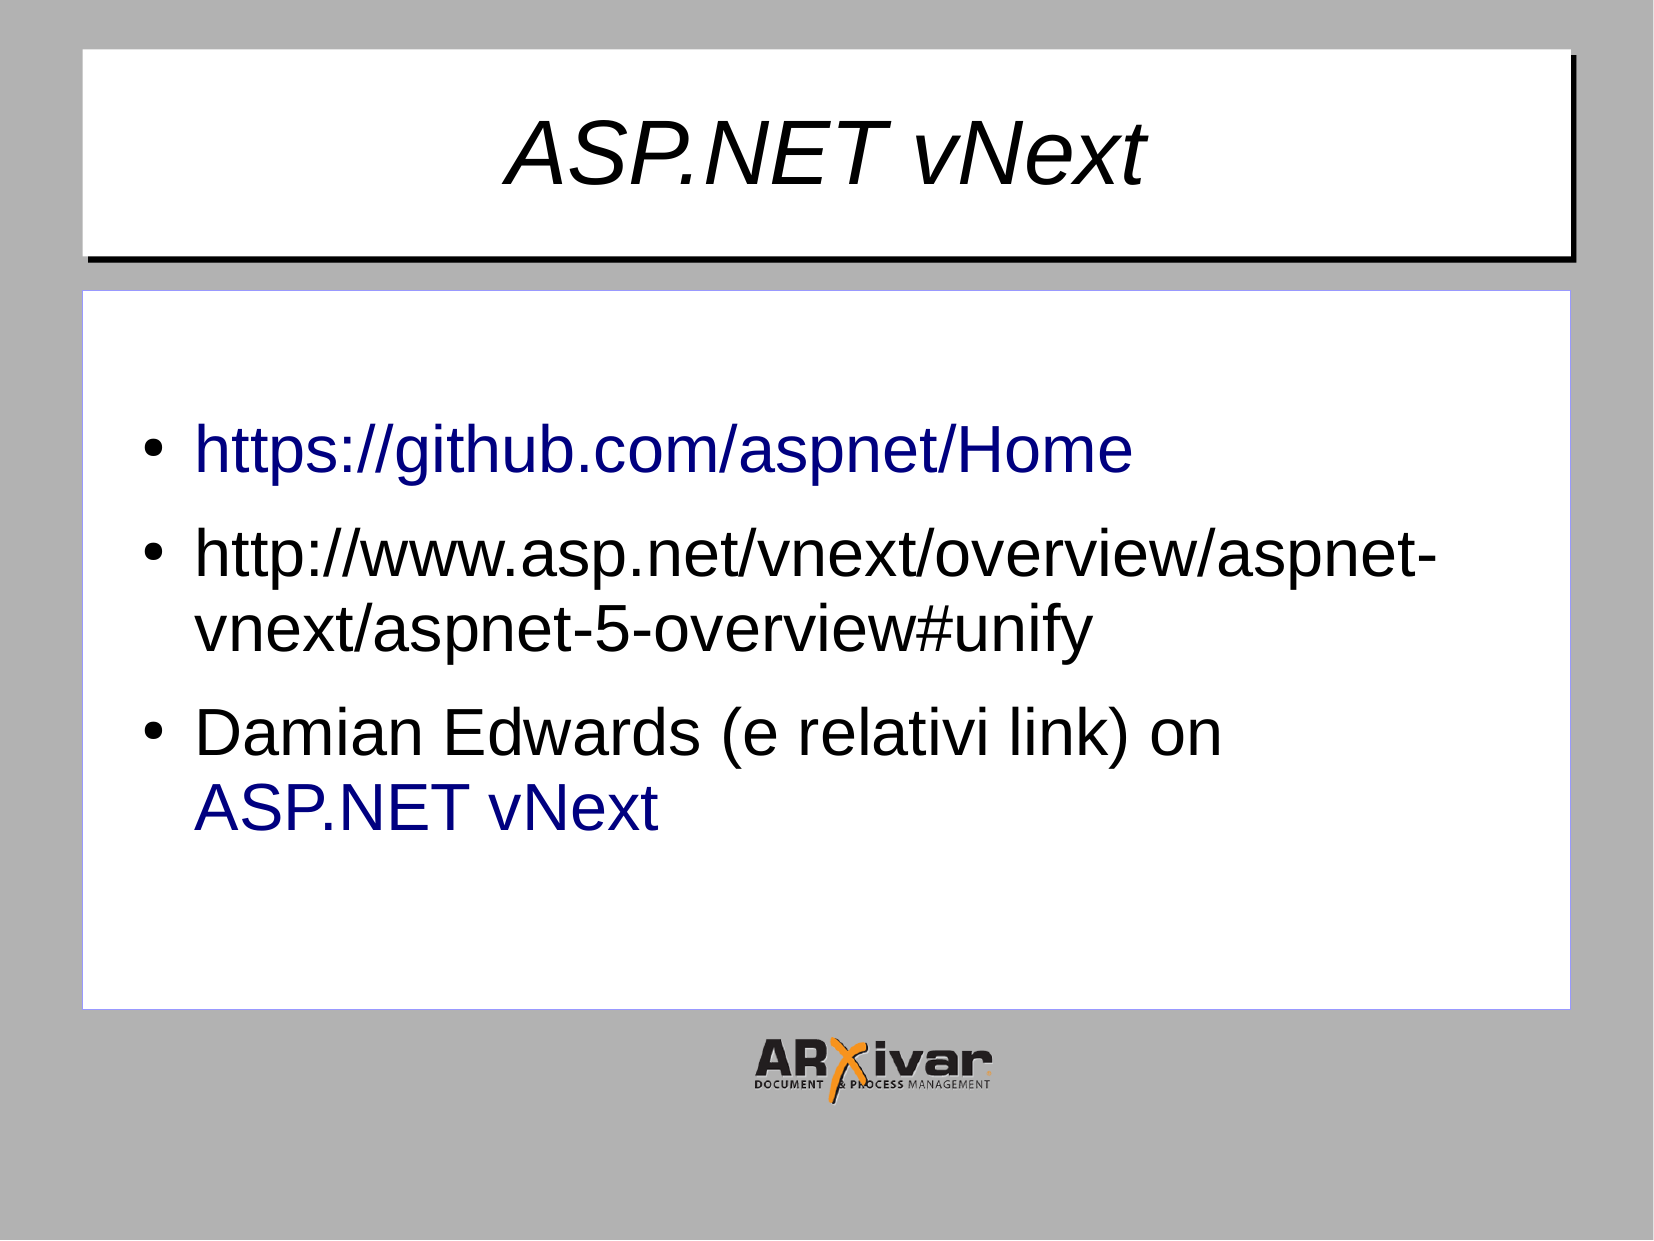

# ASP.NET vNext
https://github.com/aspnet/Home
http://www.asp.net/vnext/overview/aspnet-vnext/aspnet-5-overview#unify
Damian Edwards (e relativi link) on ASP.NET vNext